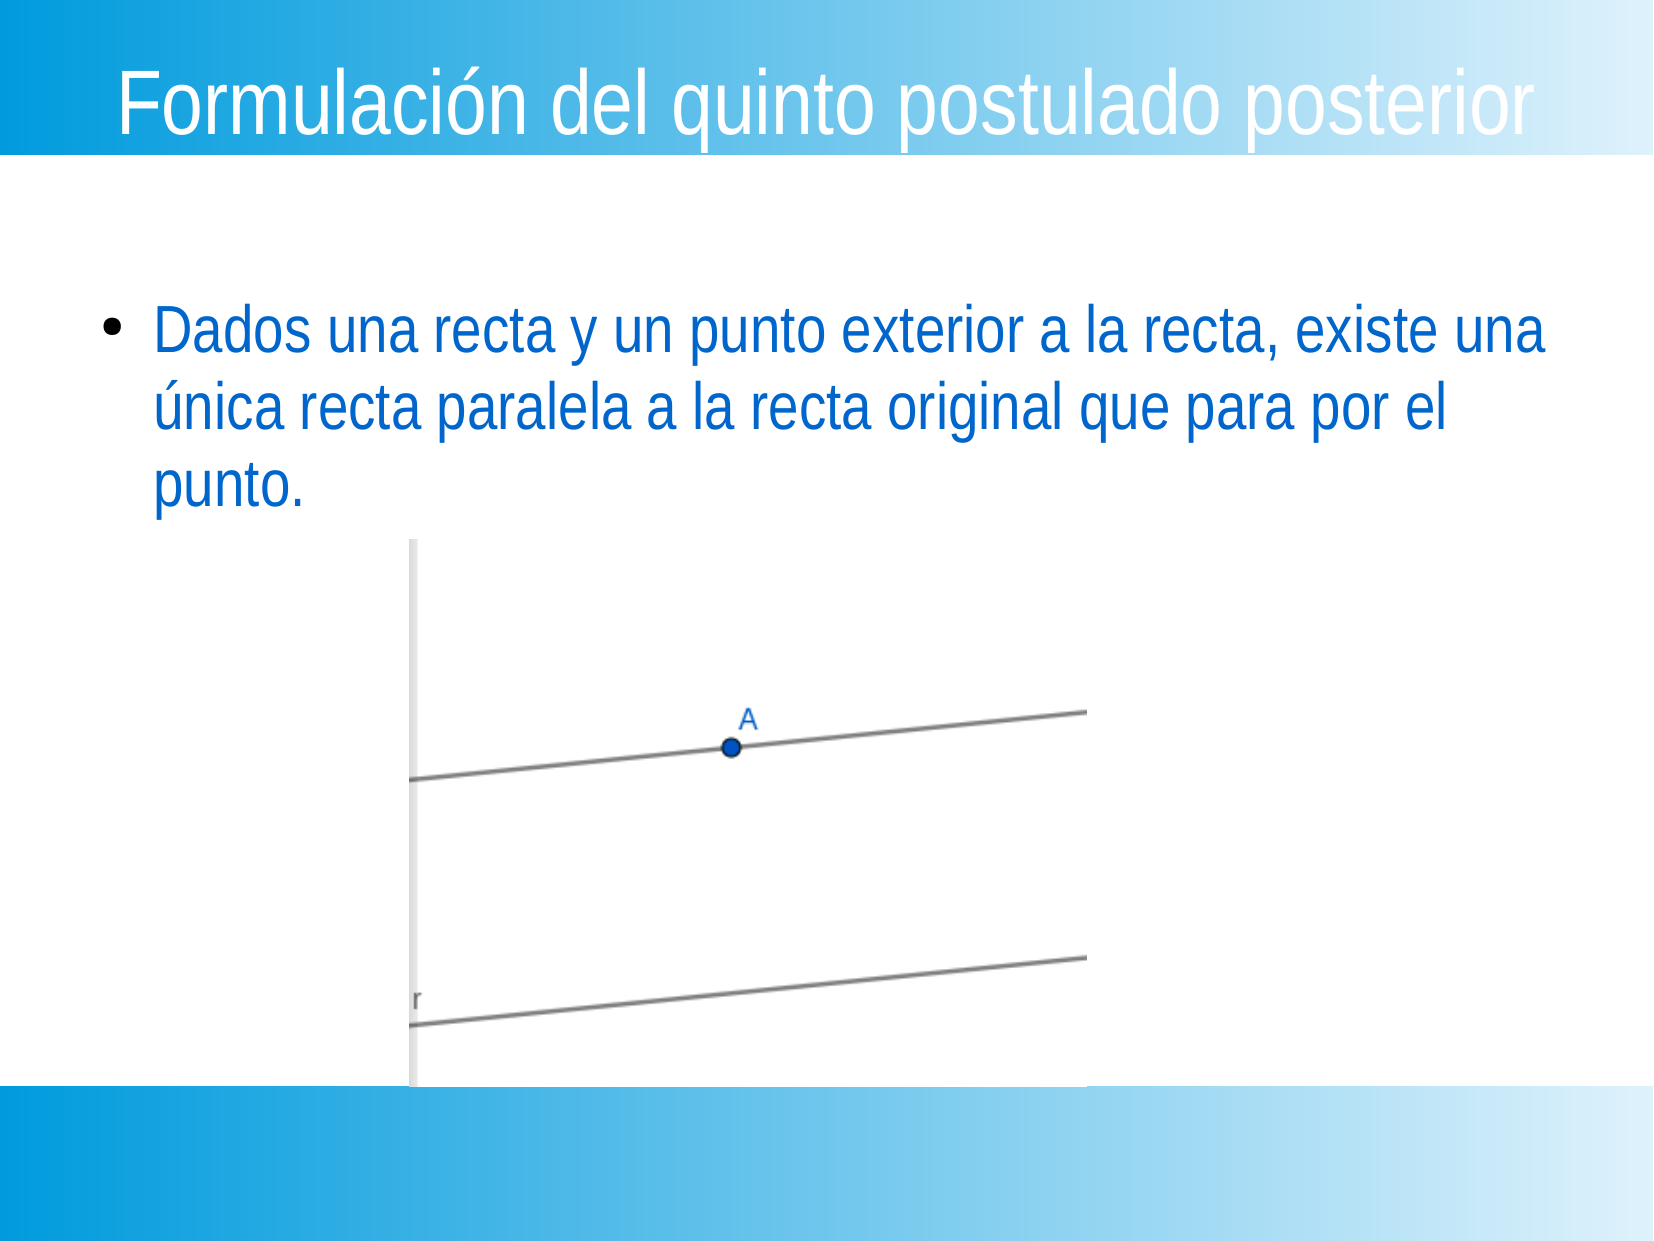

# Formulación del quinto postulado posterior
Dados una recta y un punto exterior a la recta, existe una única recta paralela a la recta original que para por el punto.